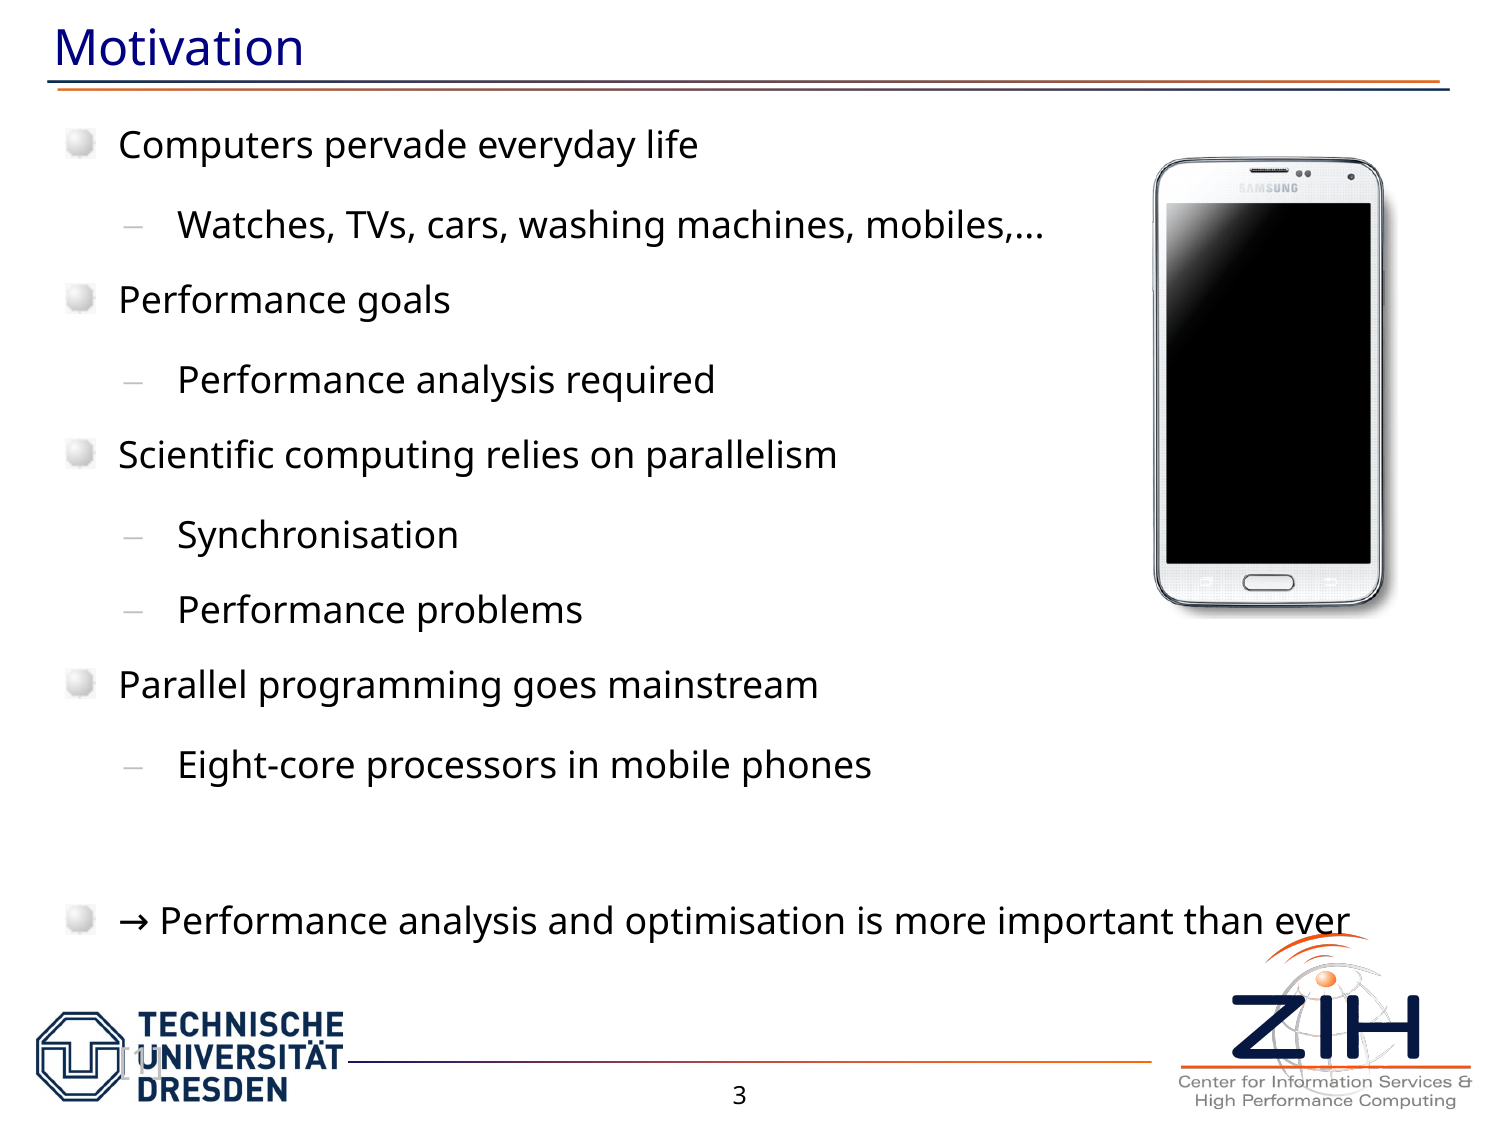

# Motivation
Computers pervade everyday life
Watches, TVs, cars, washing machines, mobiles,...
Performance goals
Performance analysis required
Scientific computing relies on parallelism
Synchronisation
Performance problems
Parallel programming goes mainstream
Eight-core processors in mobile phones
→ Performance analysis and optimisation is more important than ever
[1]
3